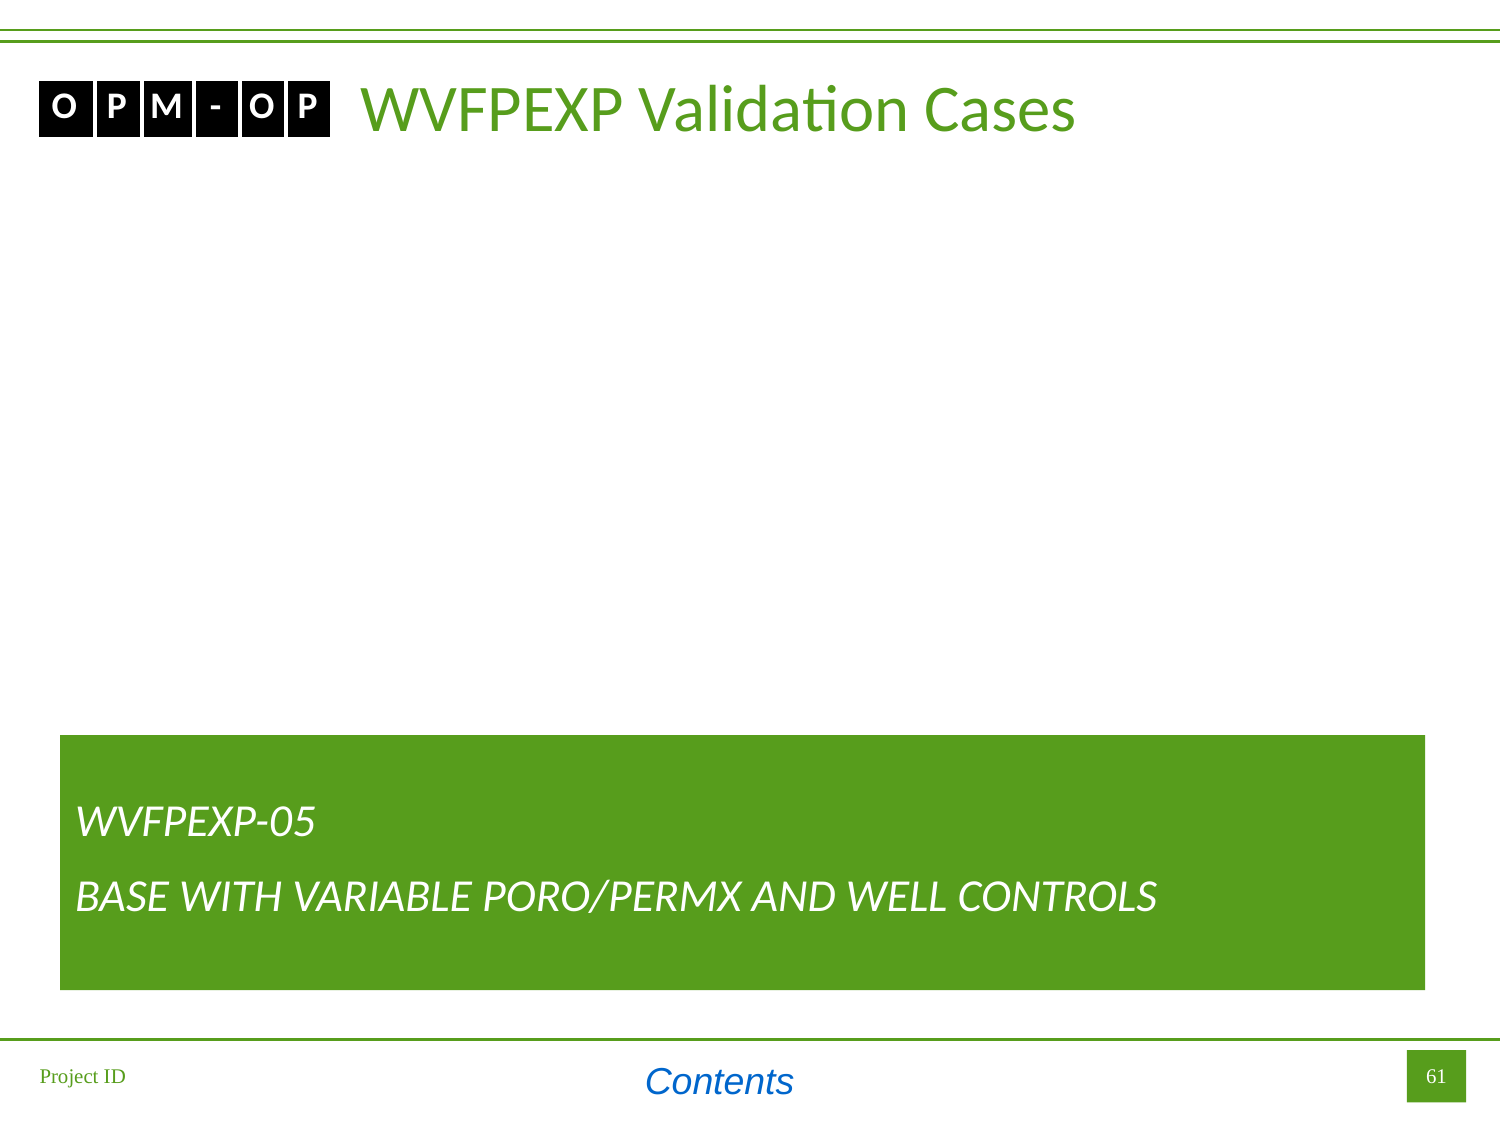

# WVFPEXP Validation Cases
WVFPEXP-05
Base with variable poro/permx and well controls
Project ID
61